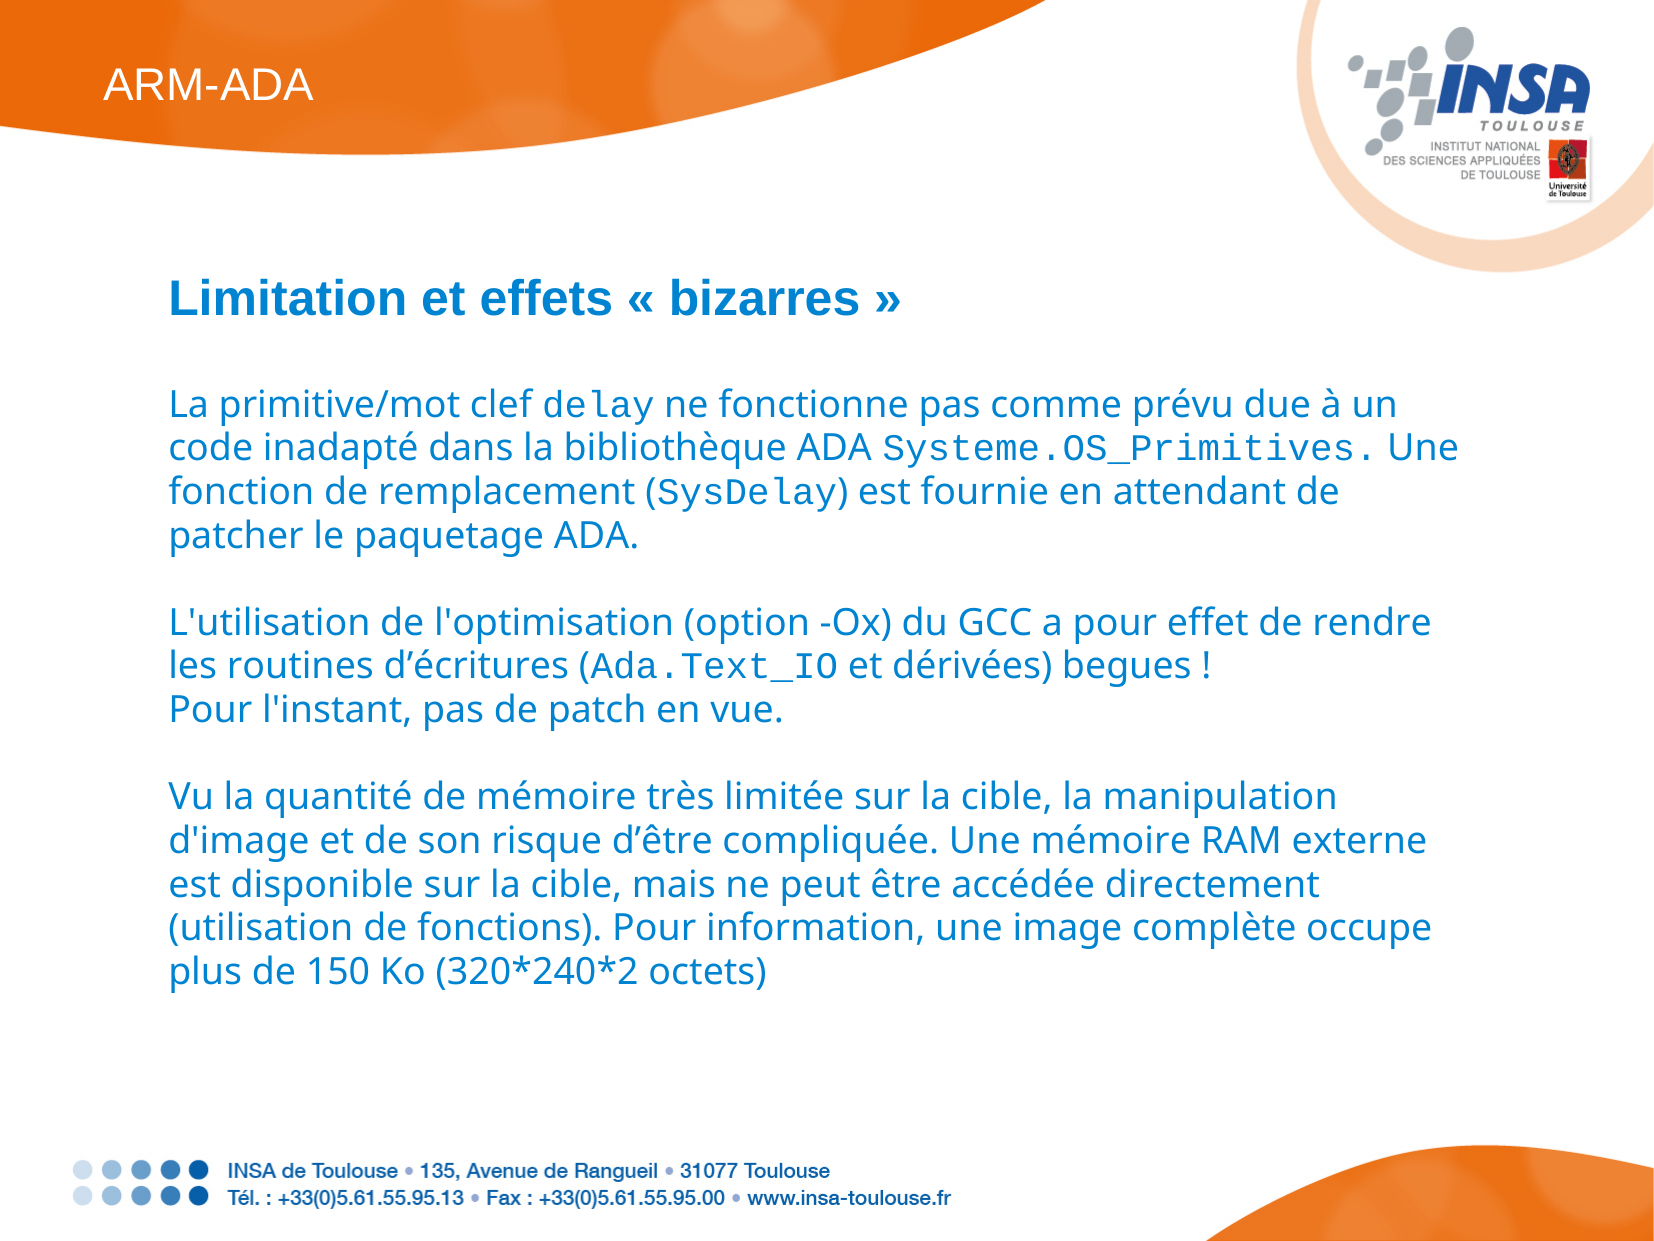

ARM-ADA
Limitation et effets « bizarres »
La primitive/mot clef delay ne fonctionne pas comme prévu due à un code inadapté dans la bibliothèque ADA Systeme.OS_Primitives. Une fonction de remplacement (SysDelay) est fournie en attendant de patcher le paquetage ADA.
L'utilisation de l'optimisation (option -Ox) du GCC a pour effet de rendre les routines d’écritures (Ada.Text_IO et dérivées) begues !
Pour l'instant, pas de patch en vue.
Vu la quantité de mémoire très limitée sur la cible, la manipulation d'image et de son risque d’être compliquée. Une mémoire RAM externe est disponible sur la cible, mais ne peut être accédée directement (utilisation de fonctions). Pour information, une image complète occupe plus de 150 Ko (320*240*2 octets)